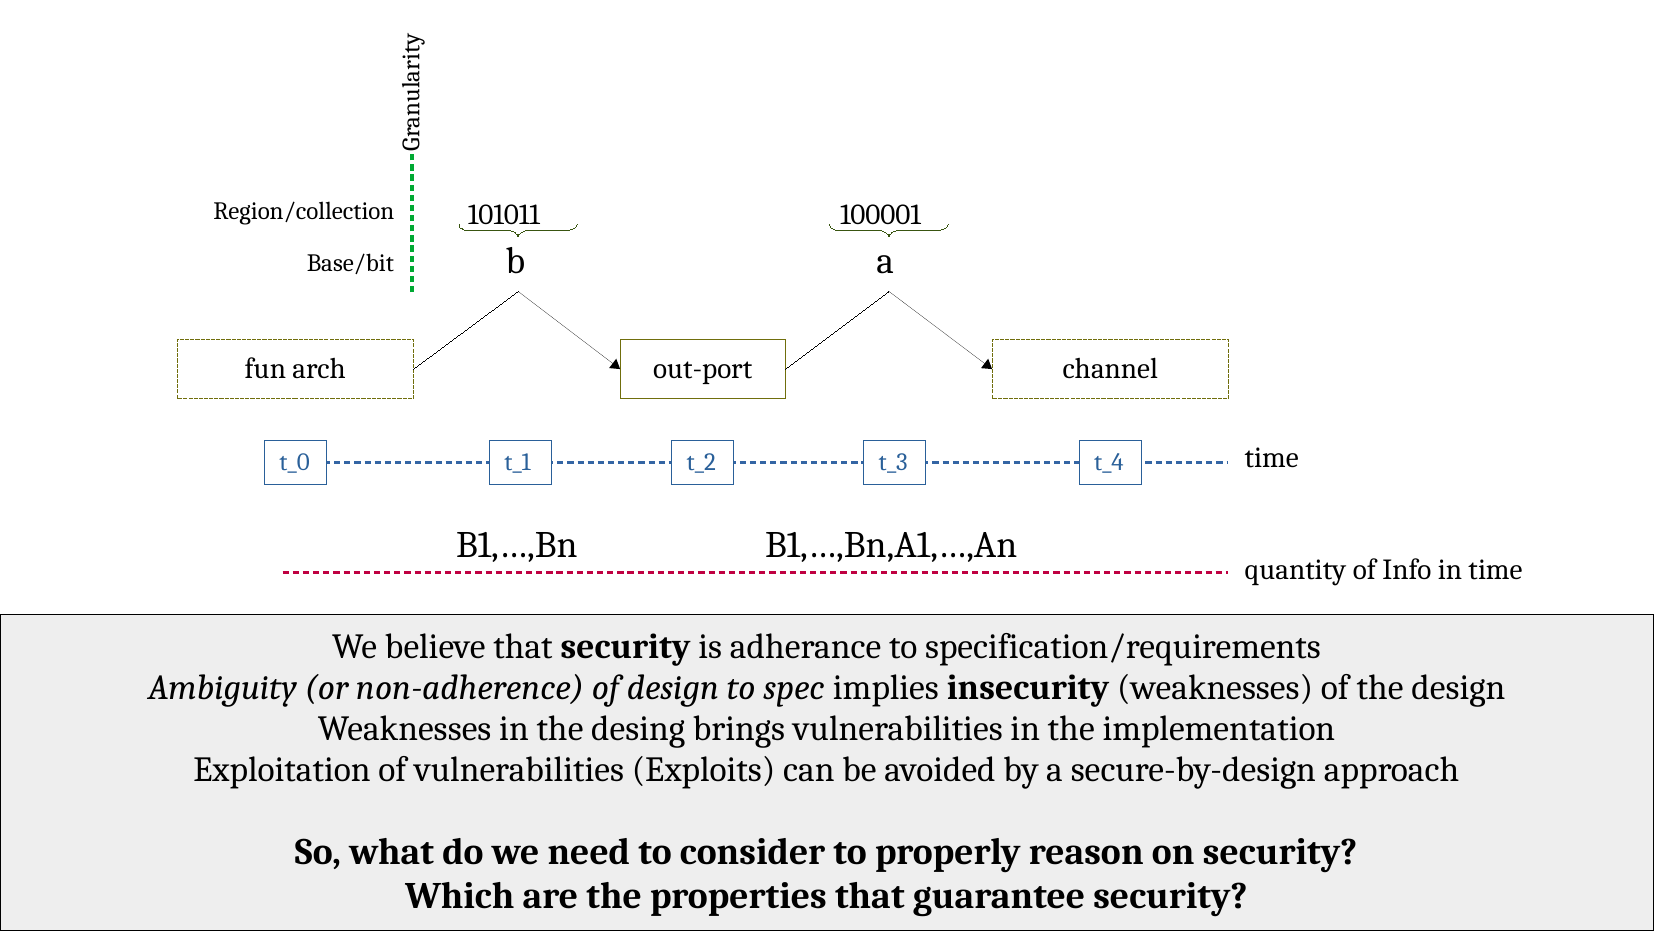

Granularity
Region/collection
101011
b
100001
a
Base/bit
fun arch
out-port
channel
time
t_0
t_1
t_2
t_3
t_4
B1,…,Bn
B1,…,Bn,A1,…,An
quantity of Info in time
We believe that security is adherance to specification/requirements
Ambiguity (or non-adherence) of design to spec implies insecurity (weaknesses) of the design
Weaknesses in the desing brings vulnerabilities in the implementation
Exploitation of vulnerabilities (Exploits) can be avoided by a secure-by-design approach
So, what do we need to consider to properly reason on security?
Which are the properties that guarantee security?